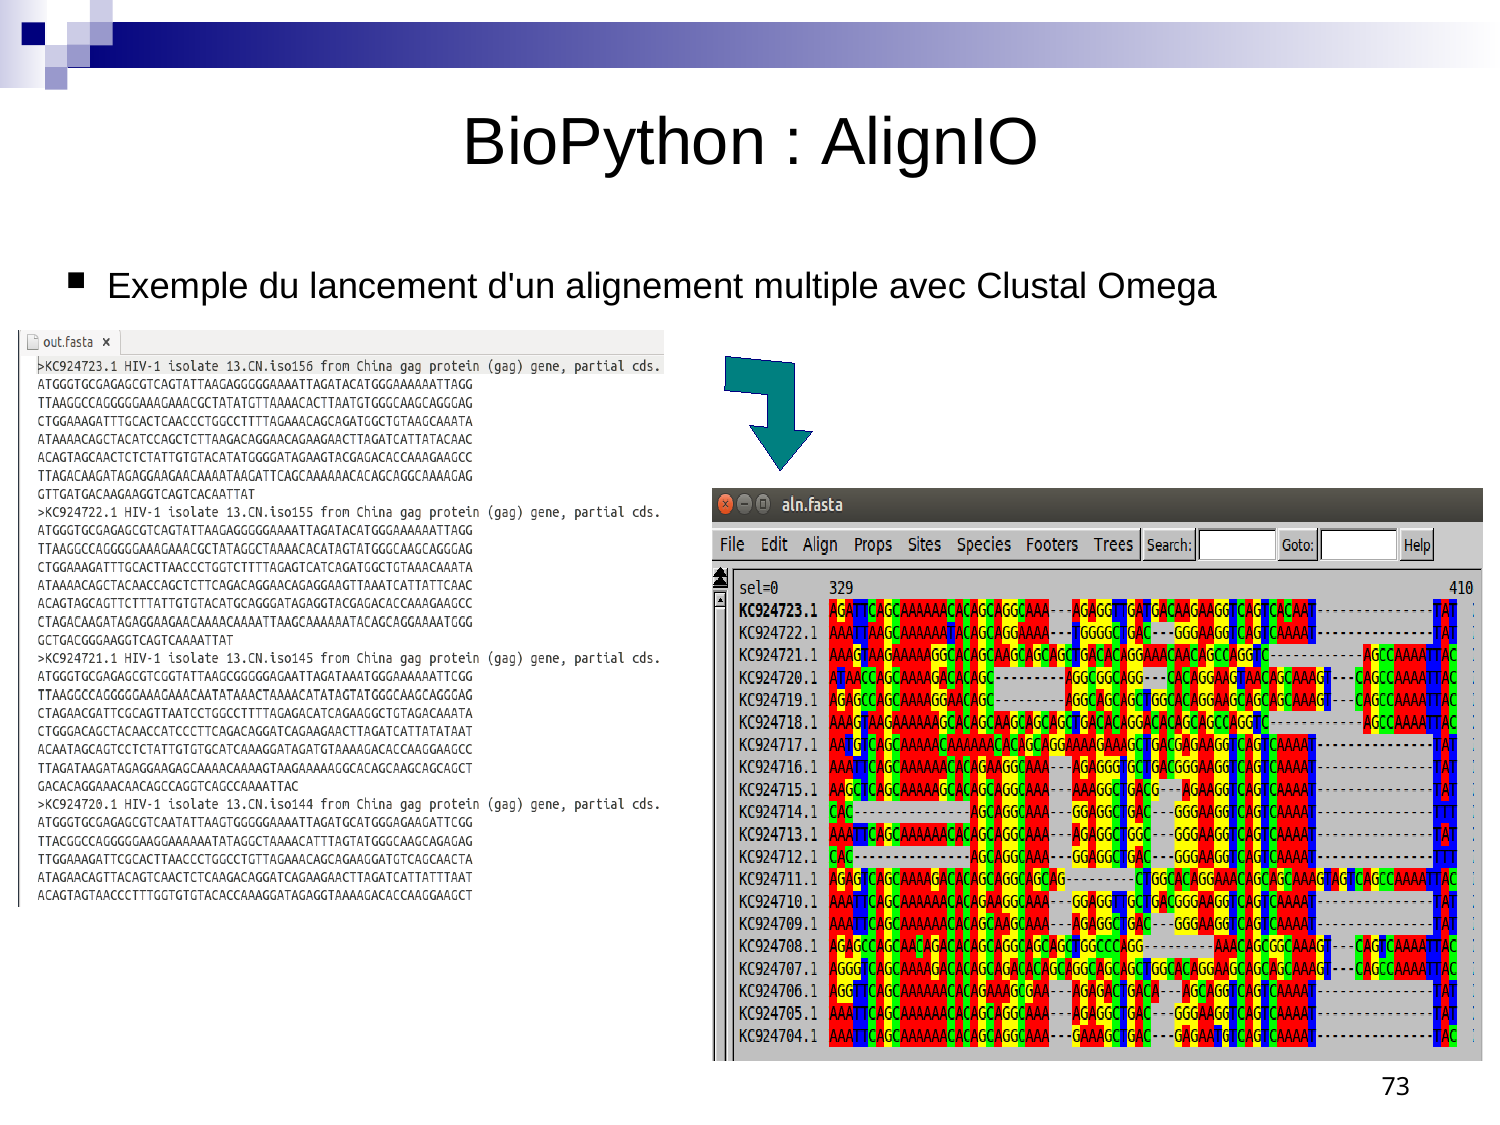

# BioPython : AlignIO
Exemple du lancement d'un alignement multiple avec Clustal Omega
73